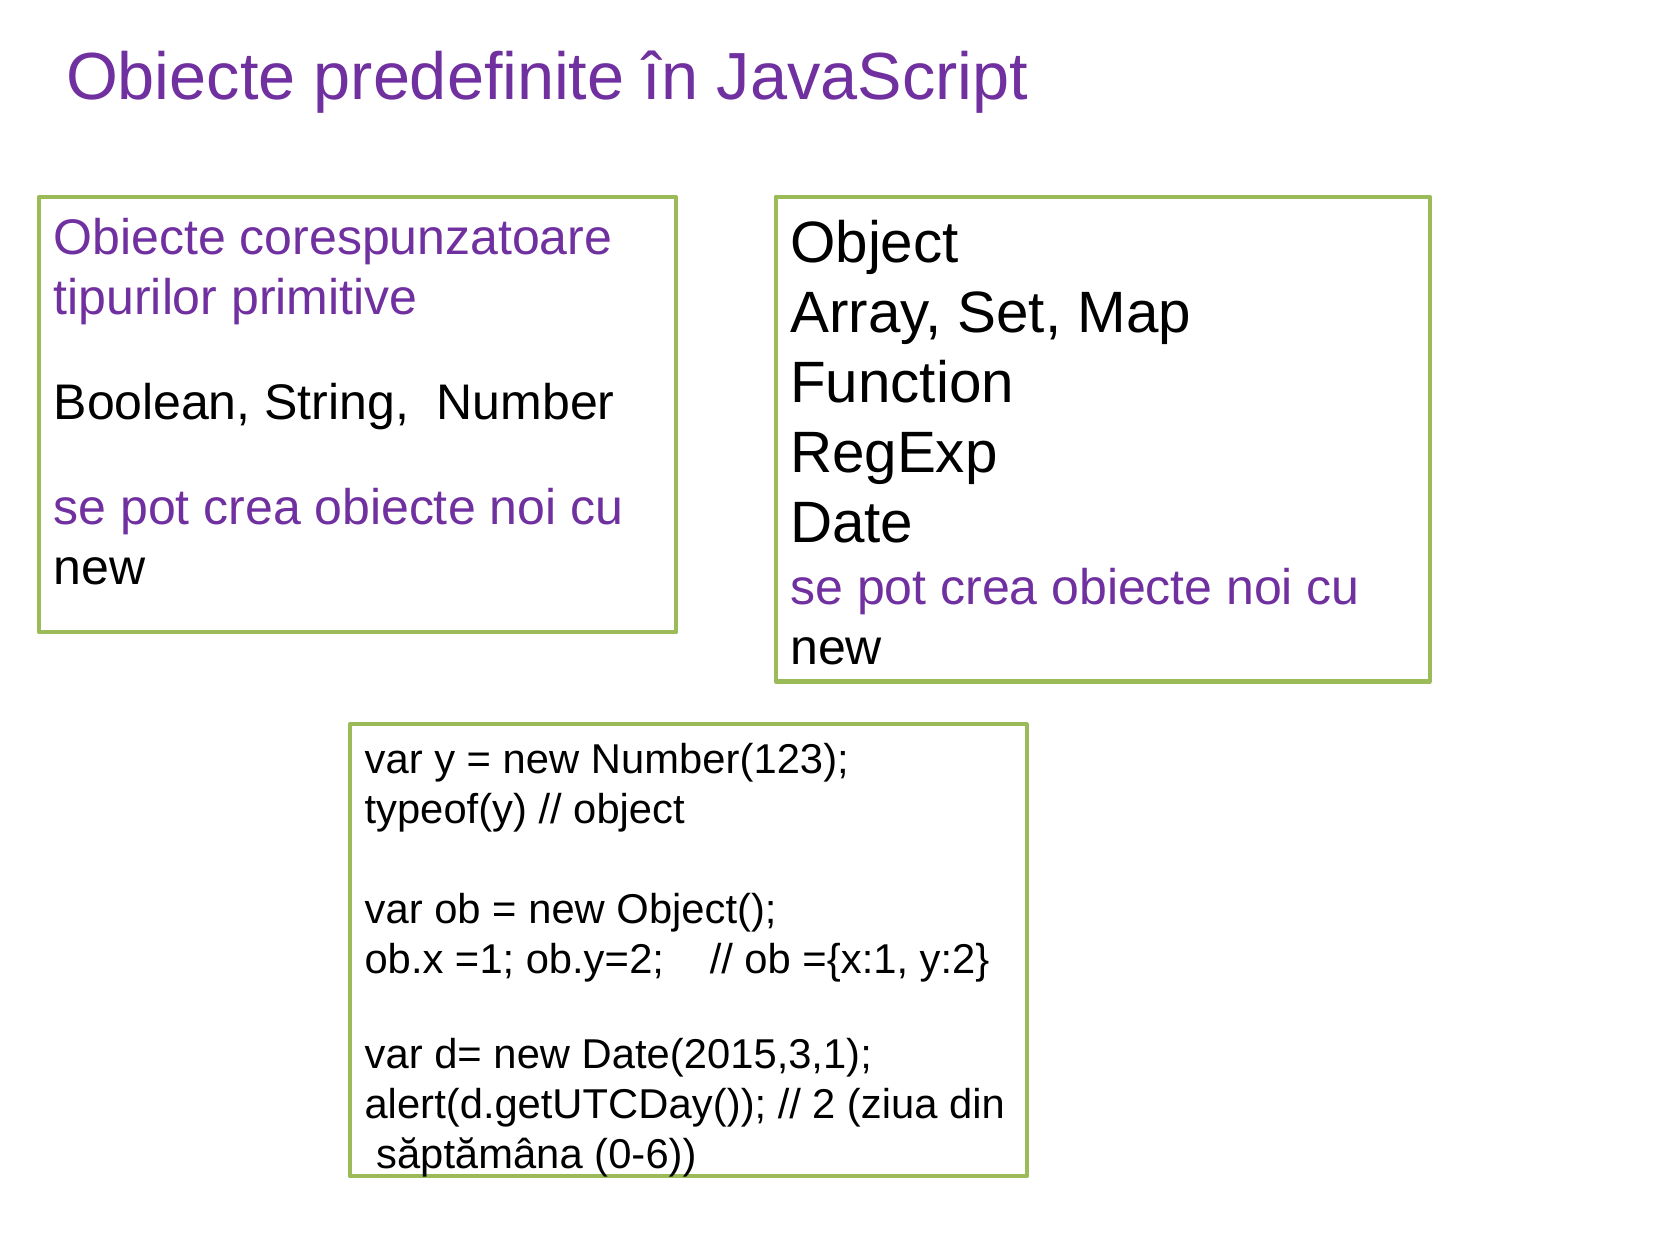

Obiecte predefinite în JavaScript
Object
Array, Set, Map
Function
RegExp
Date
se pot crea obiecte noi cu new
Obiecte corespunzatoare
tipurilor primitive
Boolean, String, Number
se pot crea obiecte noi cu new
var y = new Number(123); typeof(y) // object
var ob = new Object();
ob.x =1; ob.y=2; // ob ={x:1, y:2}
var d= new Date(2015,3,1);
alert(d.getUTCDay()); // 2 (ziua din săptămâna (0-6))